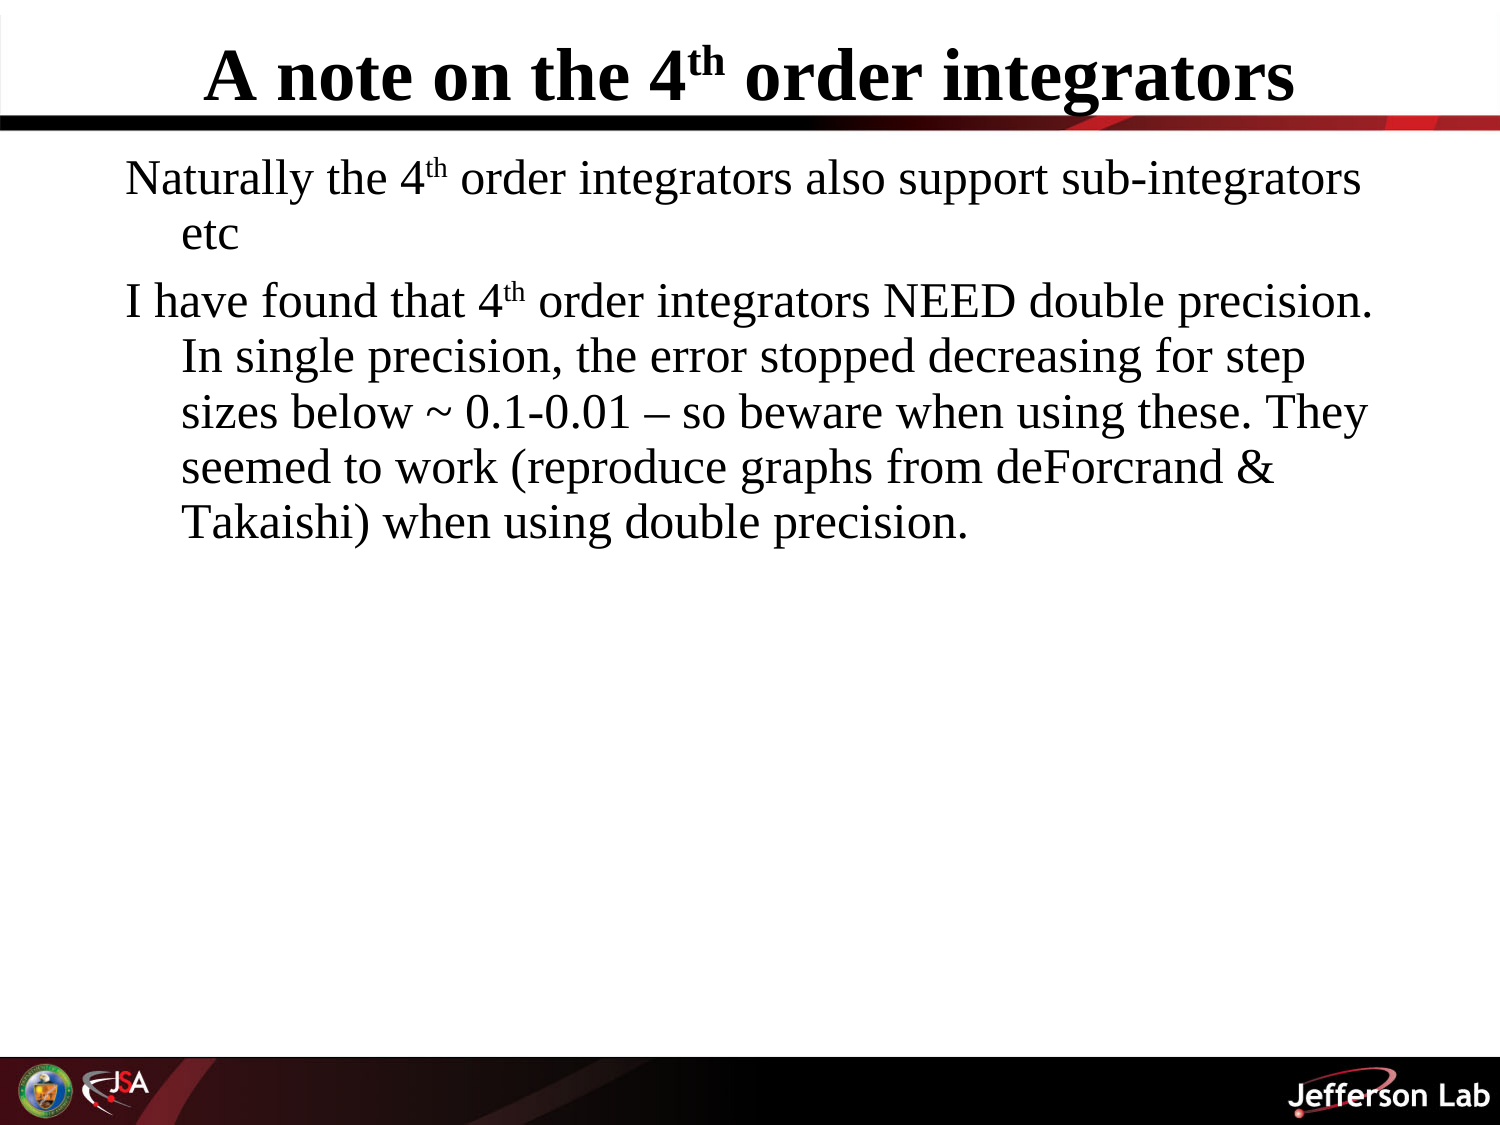

# A note on the 4th order integrators
Naturally the 4th order integrators also support sub-integrators etc
I have found that 4th order integrators NEED double precision. In single precision, the error stopped decreasing for step sizes below ~ 0.1-0.01 – so beware when using these. They seemed to work (reproduce graphs from deForcrand & Takaishi) when using double precision.